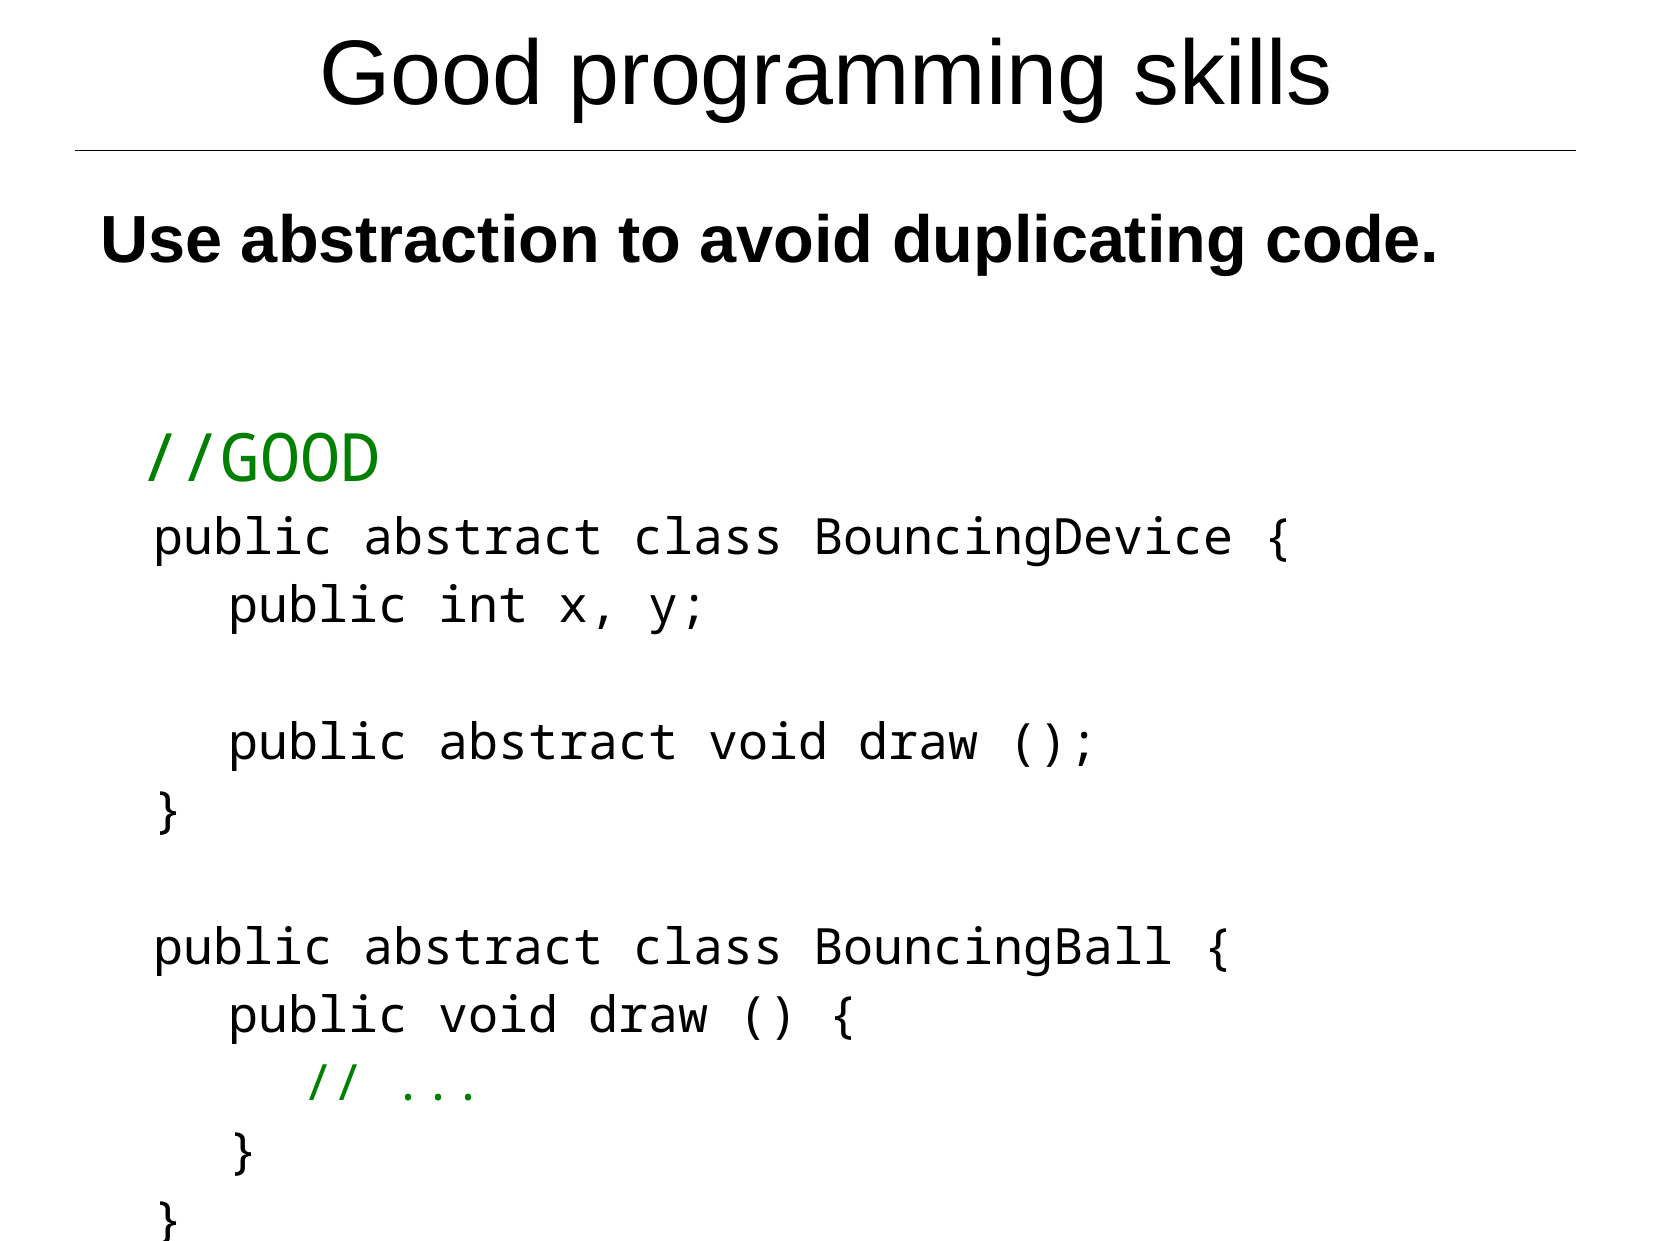

# Good programming skills
Use abstraction to avoid duplicating code.
 //GOOD
public abstract class BouncingDevice {
	public int x, y;
	public abstract void draw ();
}
public abstract class BouncingBall {
	public void draw () {
		// ...
	}
}